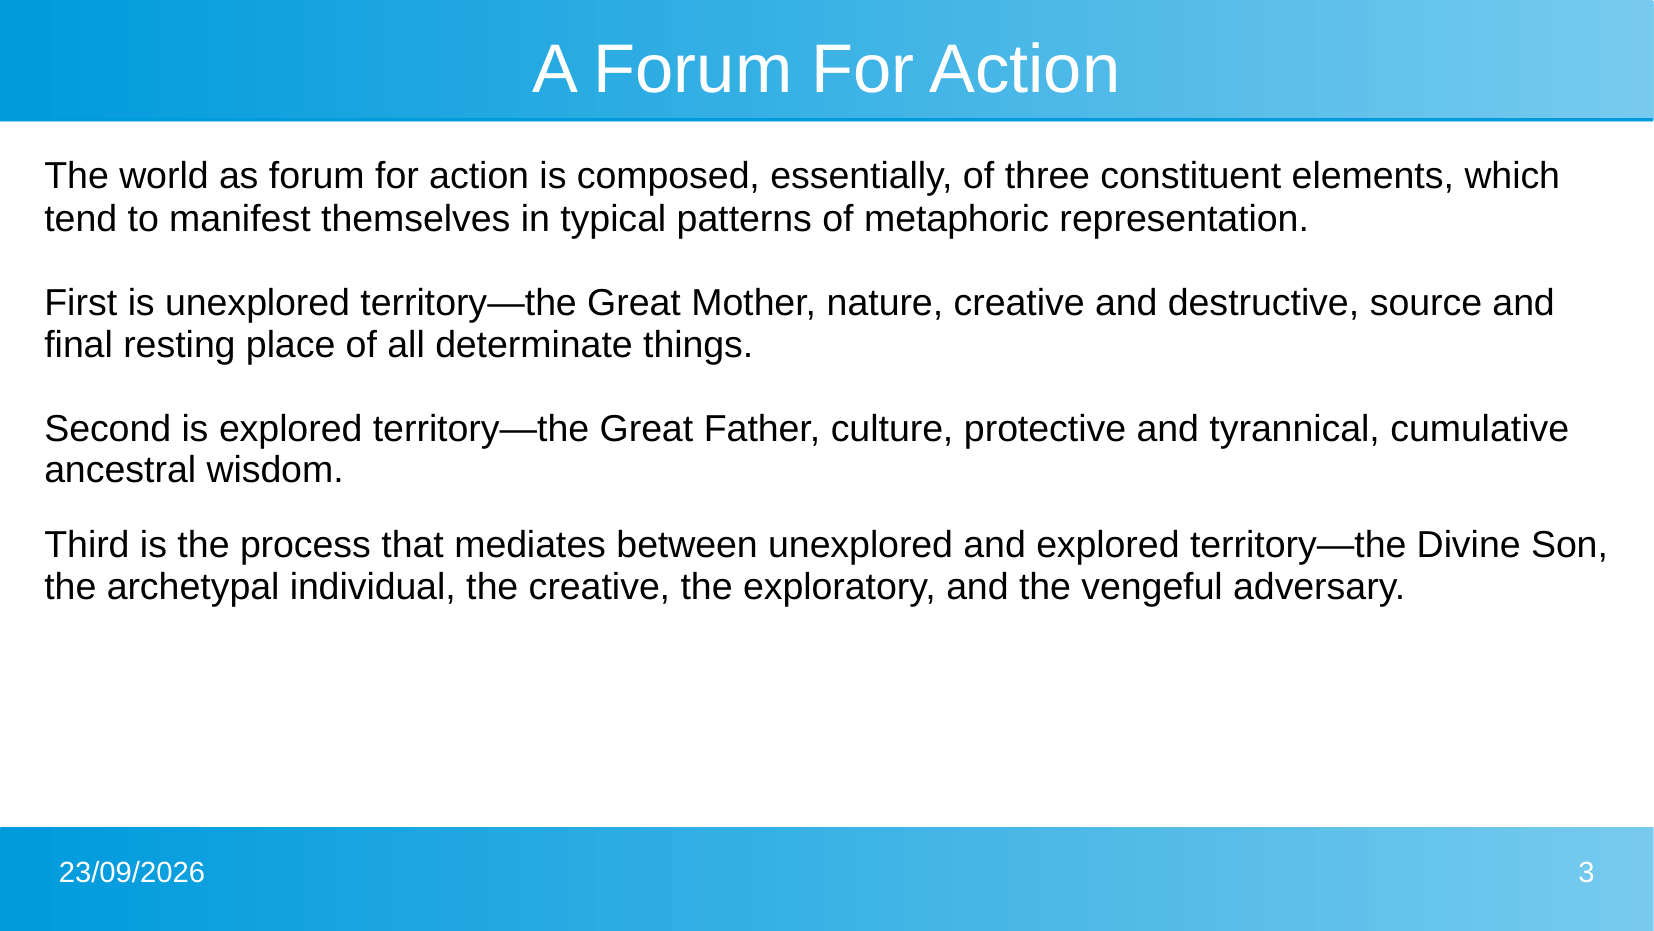

# A Forum For Action
The world as forum for action is composed, essentially, of three constituent elements, which tend to manifest themselves in typical patterns of metaphoric representation.
First is unexplored territory—the Great Mother, nature, creative and destructive, source and final resting place of all determinate things.
Second is explored territory—the Great Father, culture, protective and tyrannical, cumulative ancestral wisdom.
Third is the process that mediates between unexplored and explored territory—the Divine Son, the archetypal individual, the creative, the exploratory, and the vengeful adversary.
3